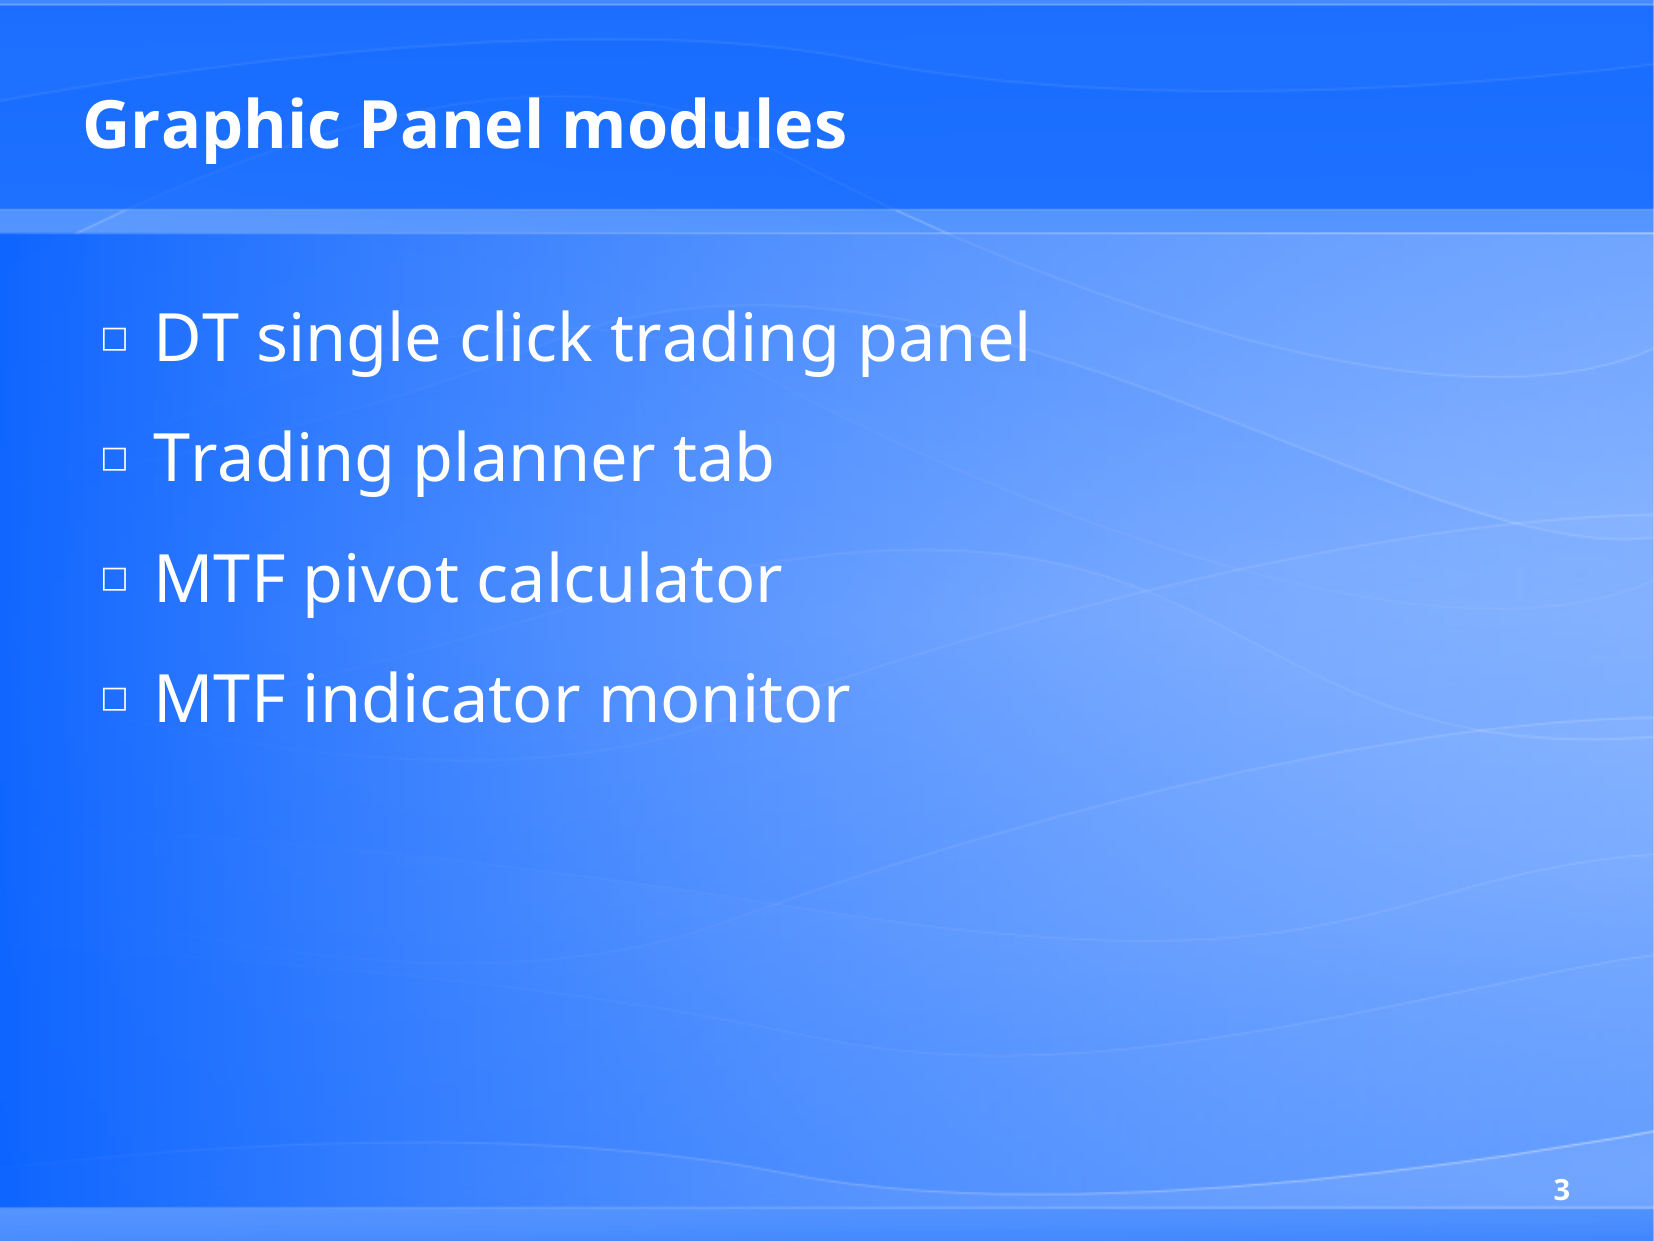

# Graphic Panel modules
DT single click trading panel
Trading planner tab
MTF pivot calculator
MTF indicator monitor
3